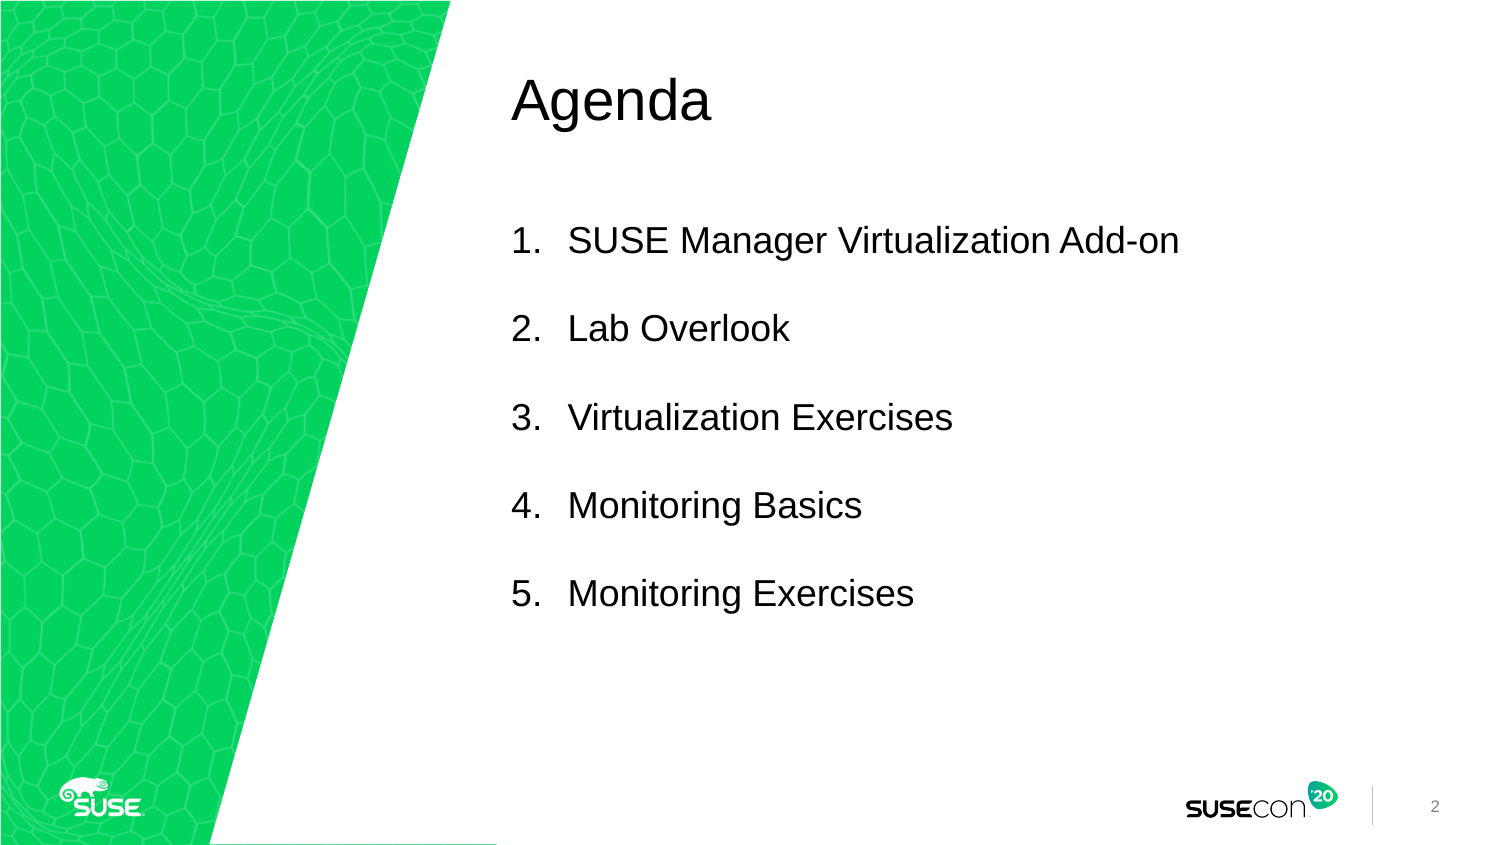

# Agenda
SUSE Manager Virtualization Add-on
Lab Overlook
Virtualization Exercises
Monitoring Basics
Monitoring Exercises